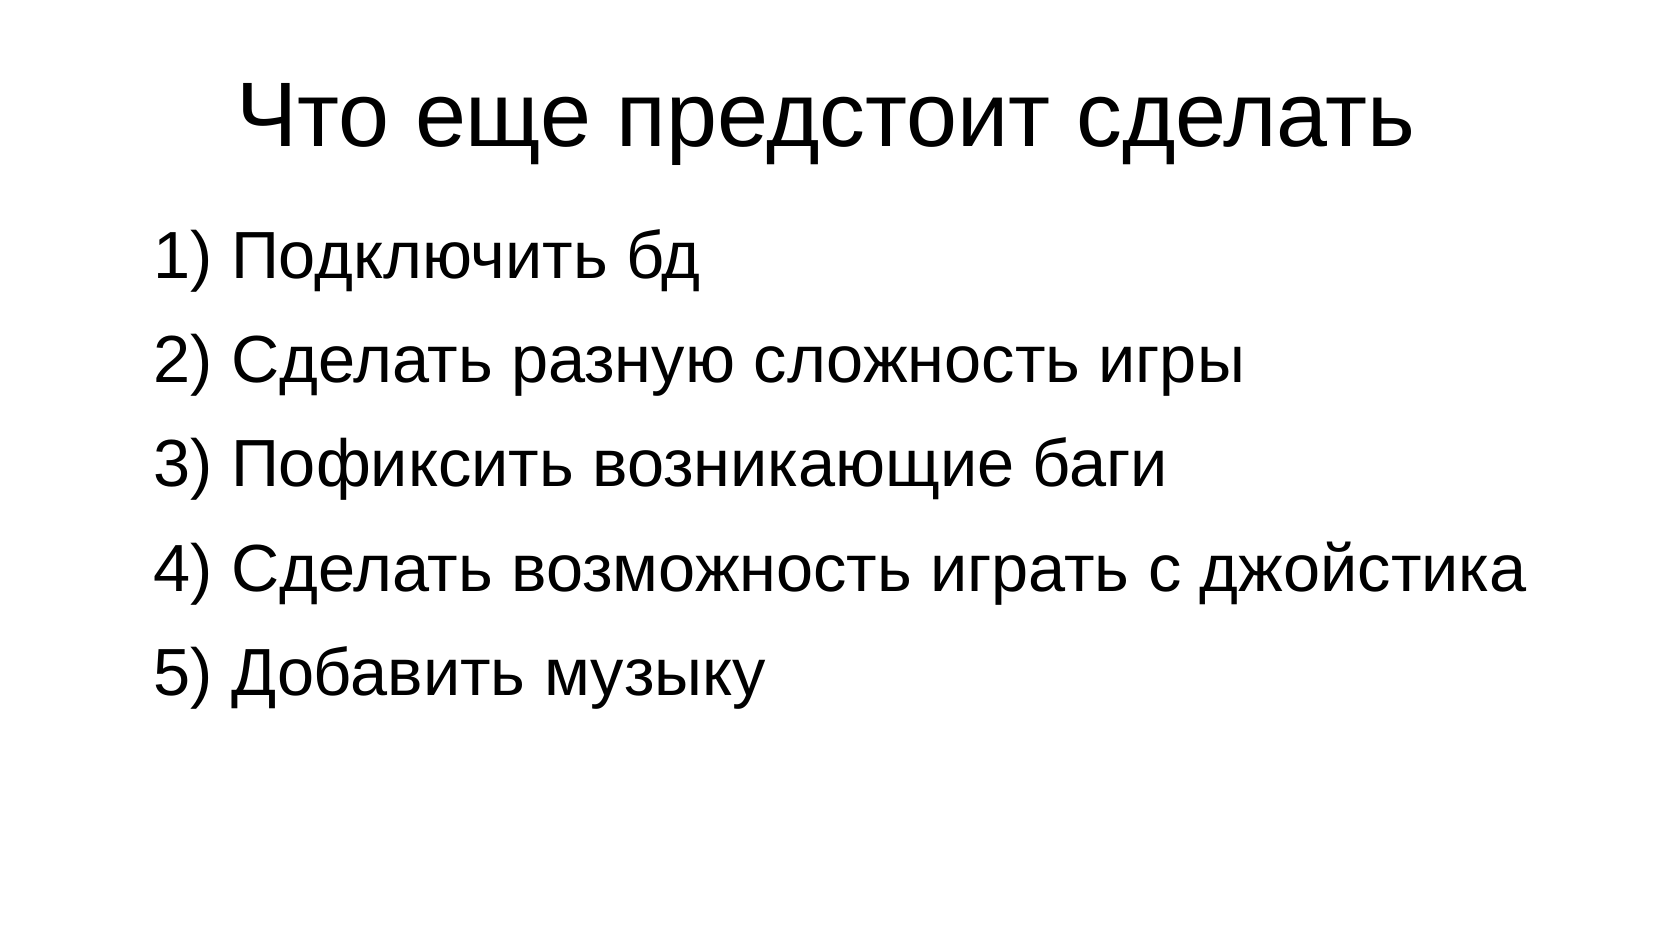

# Что еще предстоит сделать
1) Подключить бд
2) Сделать разную сложность игры
3) Пофиксить возникающие баги
4) Сделать возможность играть с джойстика
5) Добавить музыку